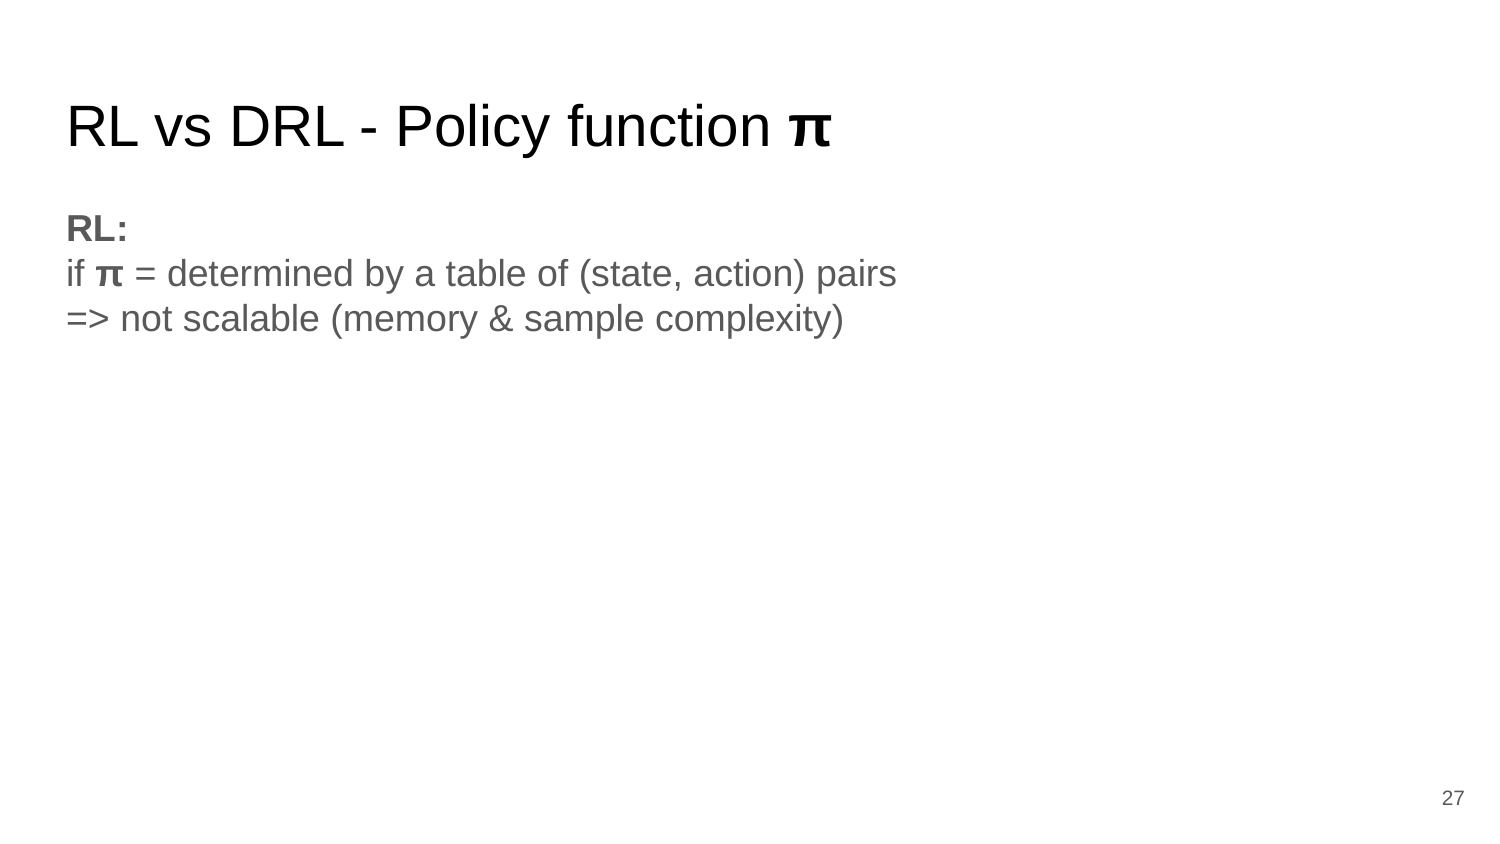

# RL vs DRL - Policy function π
RL:
if π = determined by a table of (state, action) pairs
=> not scalable (memory & sample complexity)